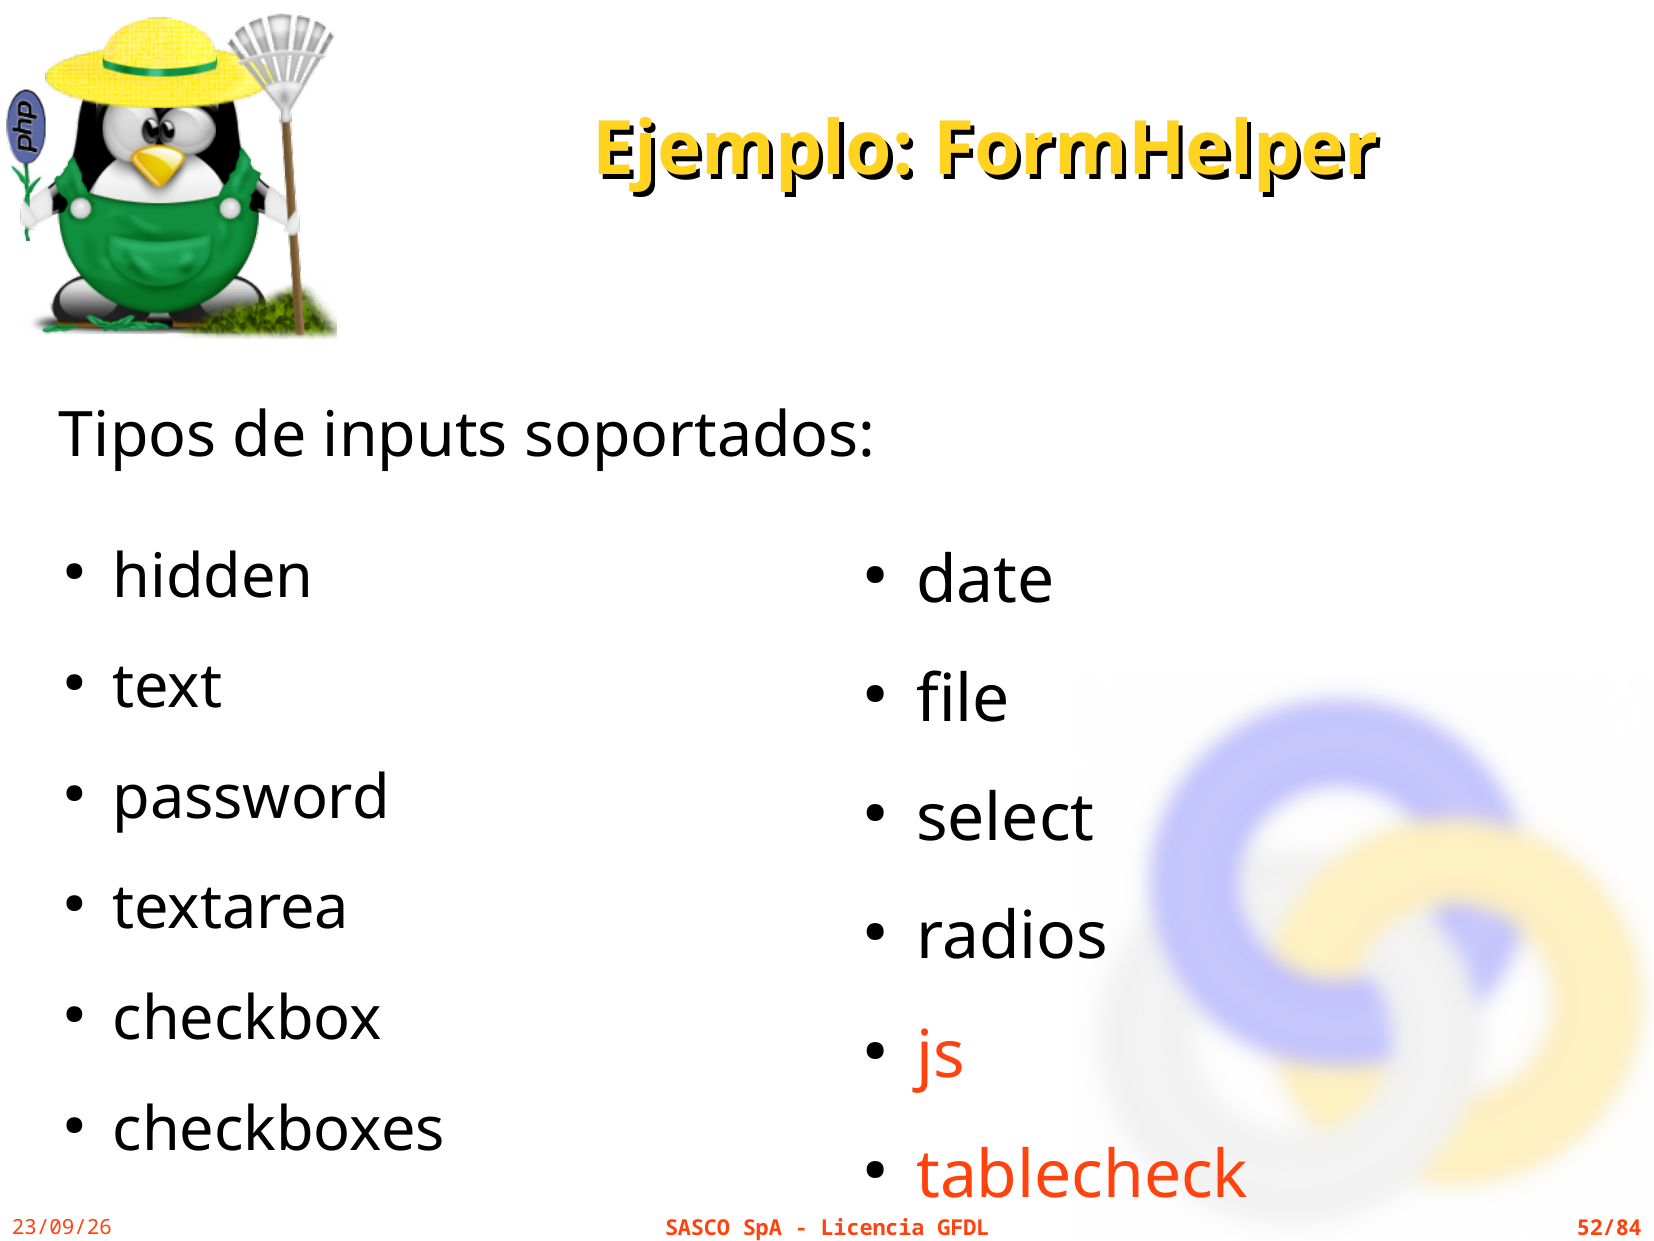

# Ejemplo: FormHelper
Tipos de inputs soportados:
hidden
text
password
textarea
checkbox
checkboxes
date
file
select
radios
js
tablecheck
SASCO SpA - Licencia GFDL
52